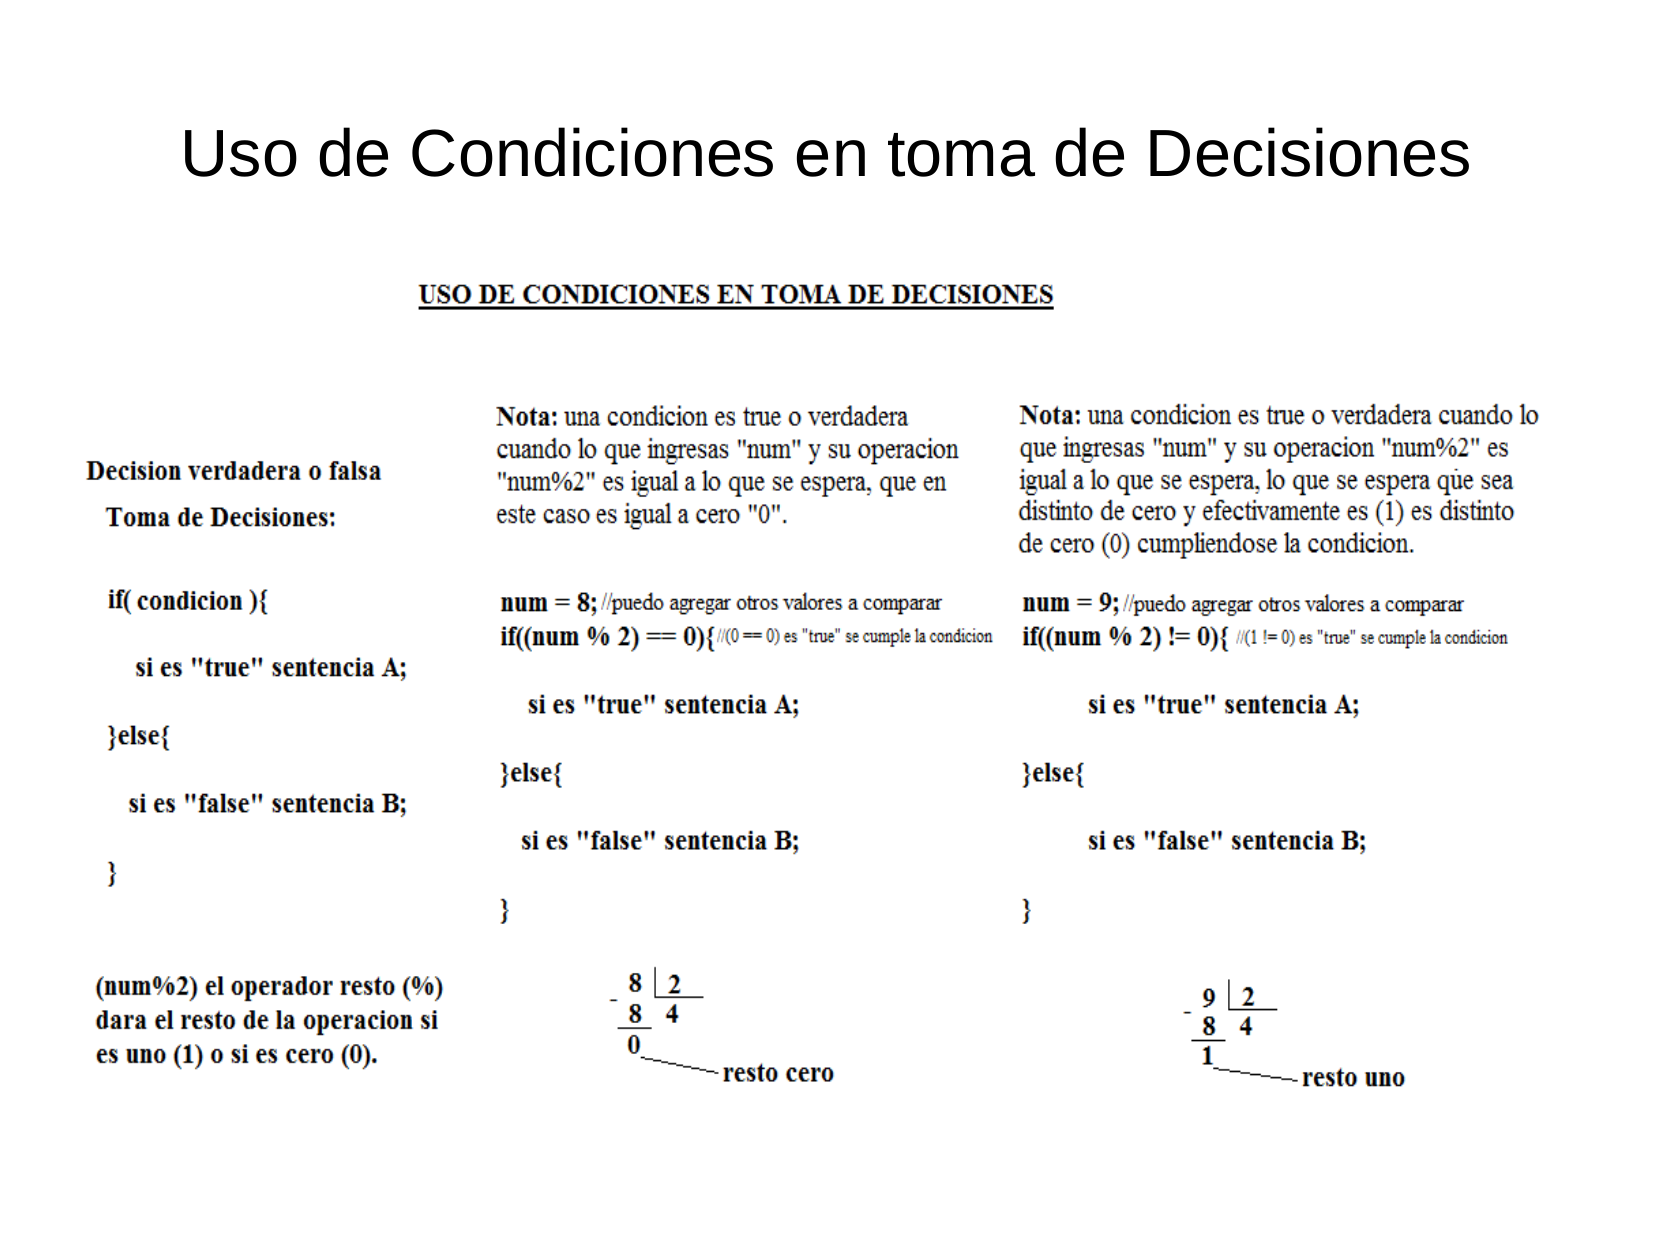

# Uso de Condiciones en toma de Decisiones